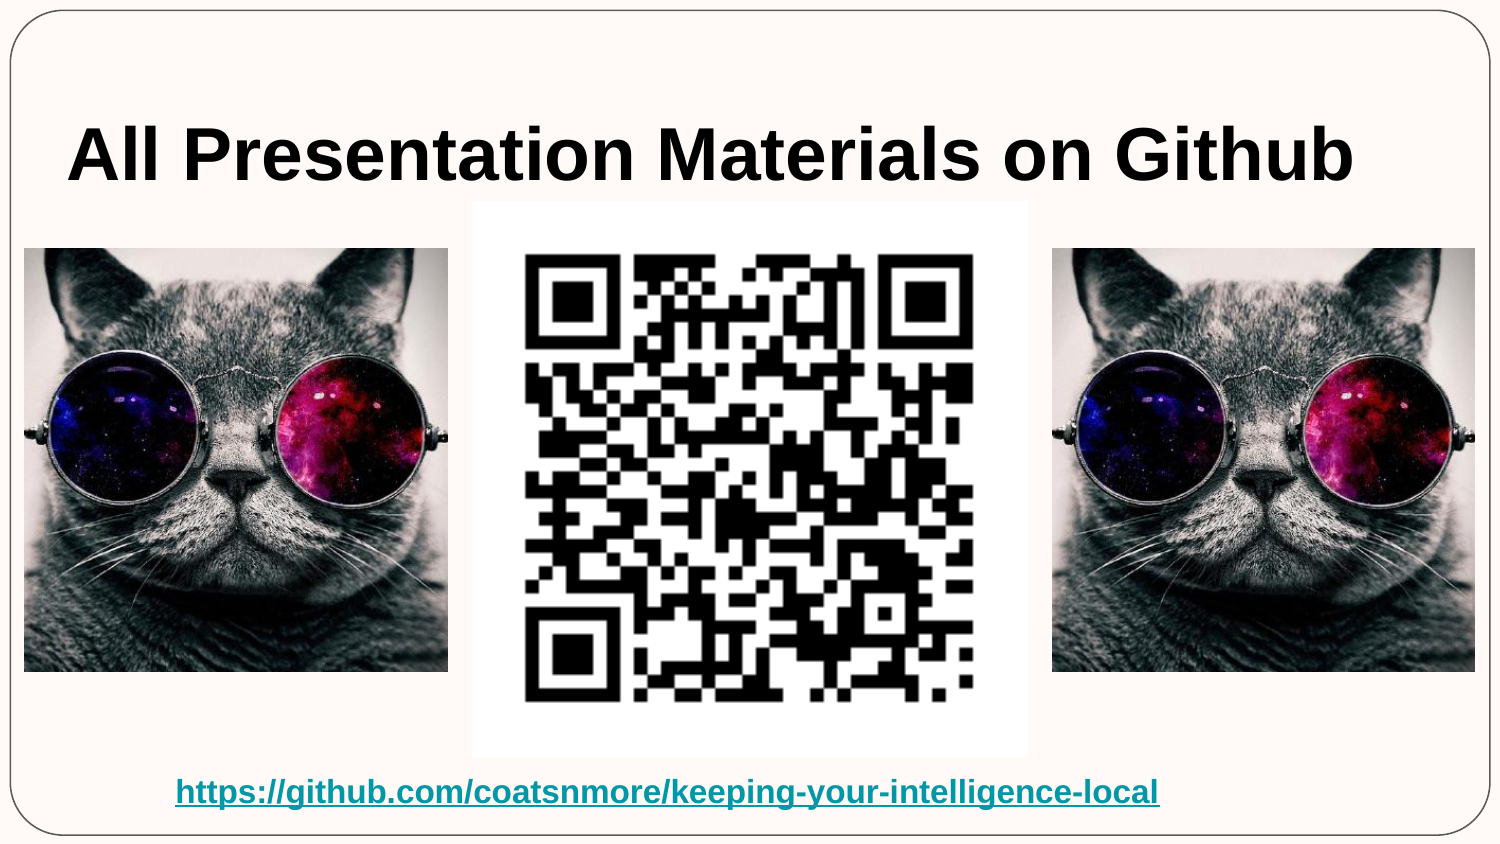

# All Presentation Materials on Github
https://github.com/coatsnmore/keeping-your-intelligence-local